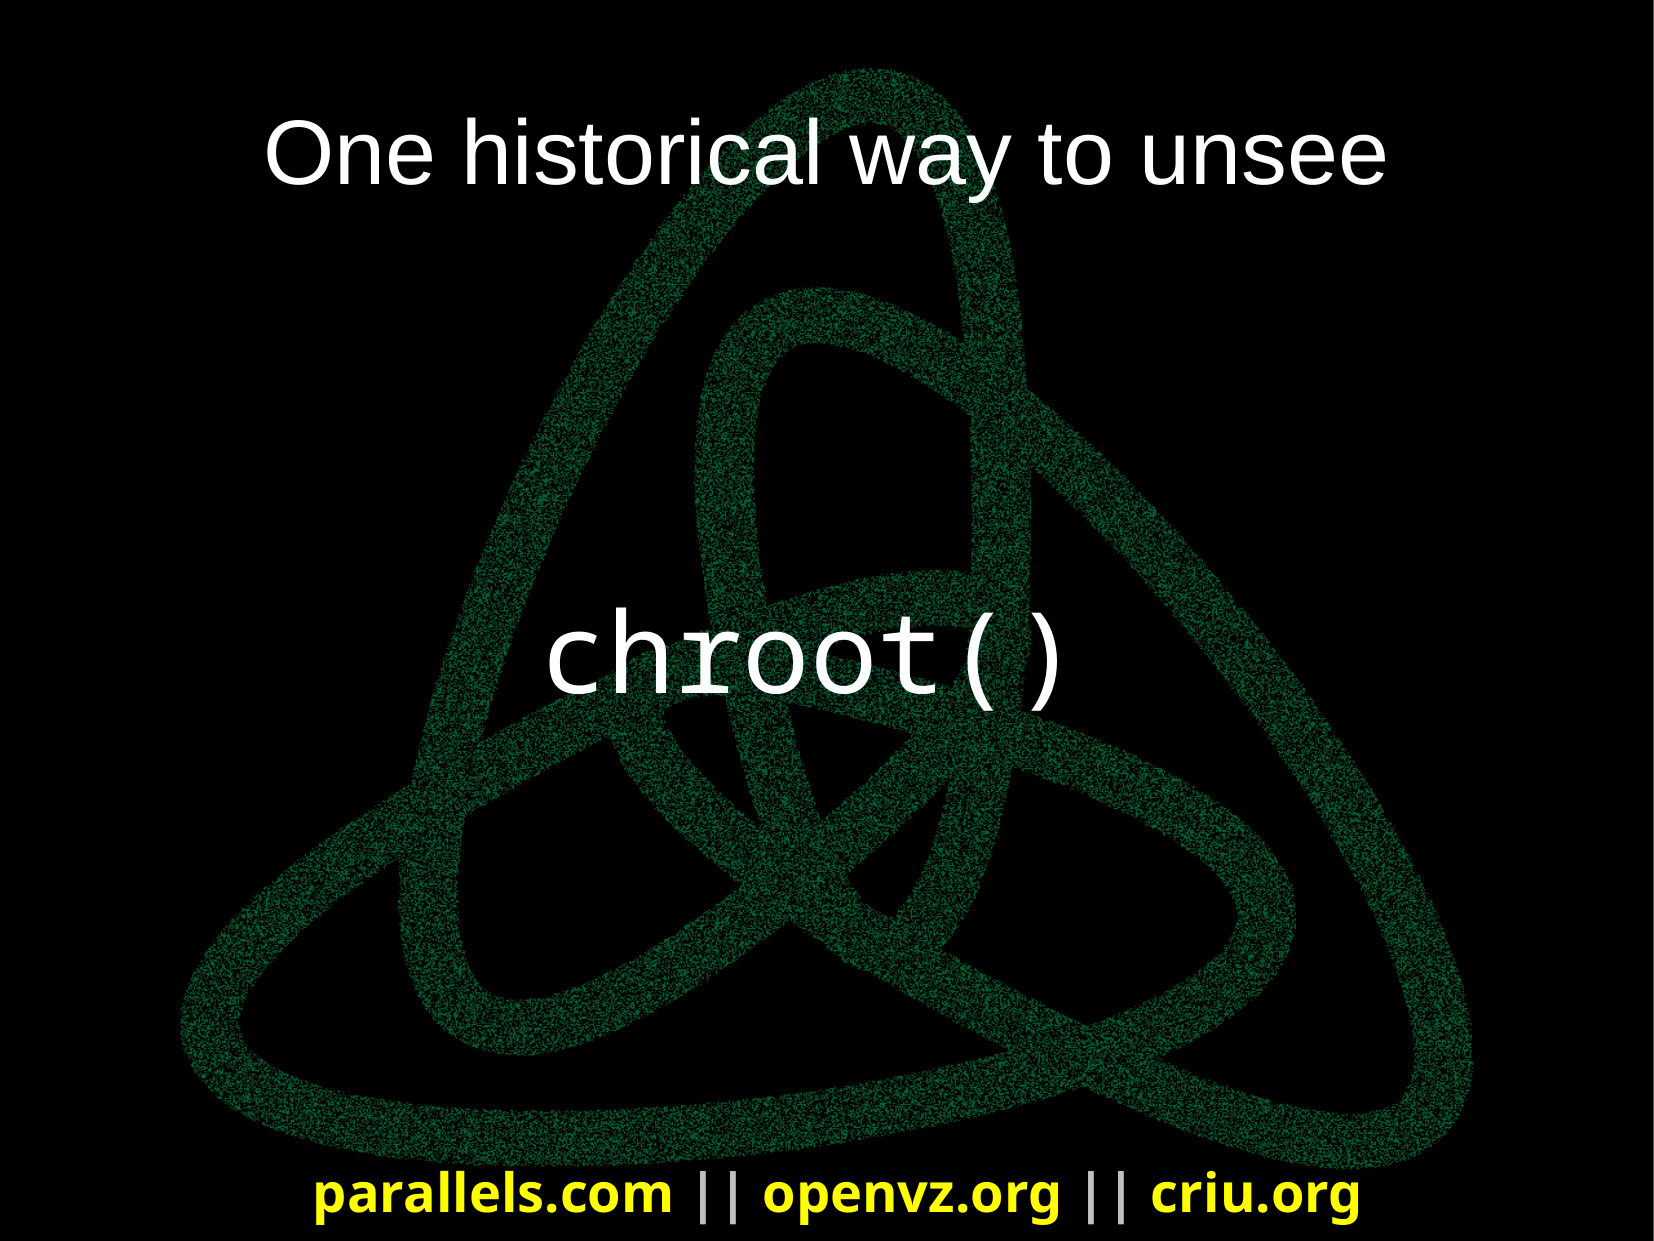

# One historical way to unsee
chroot()